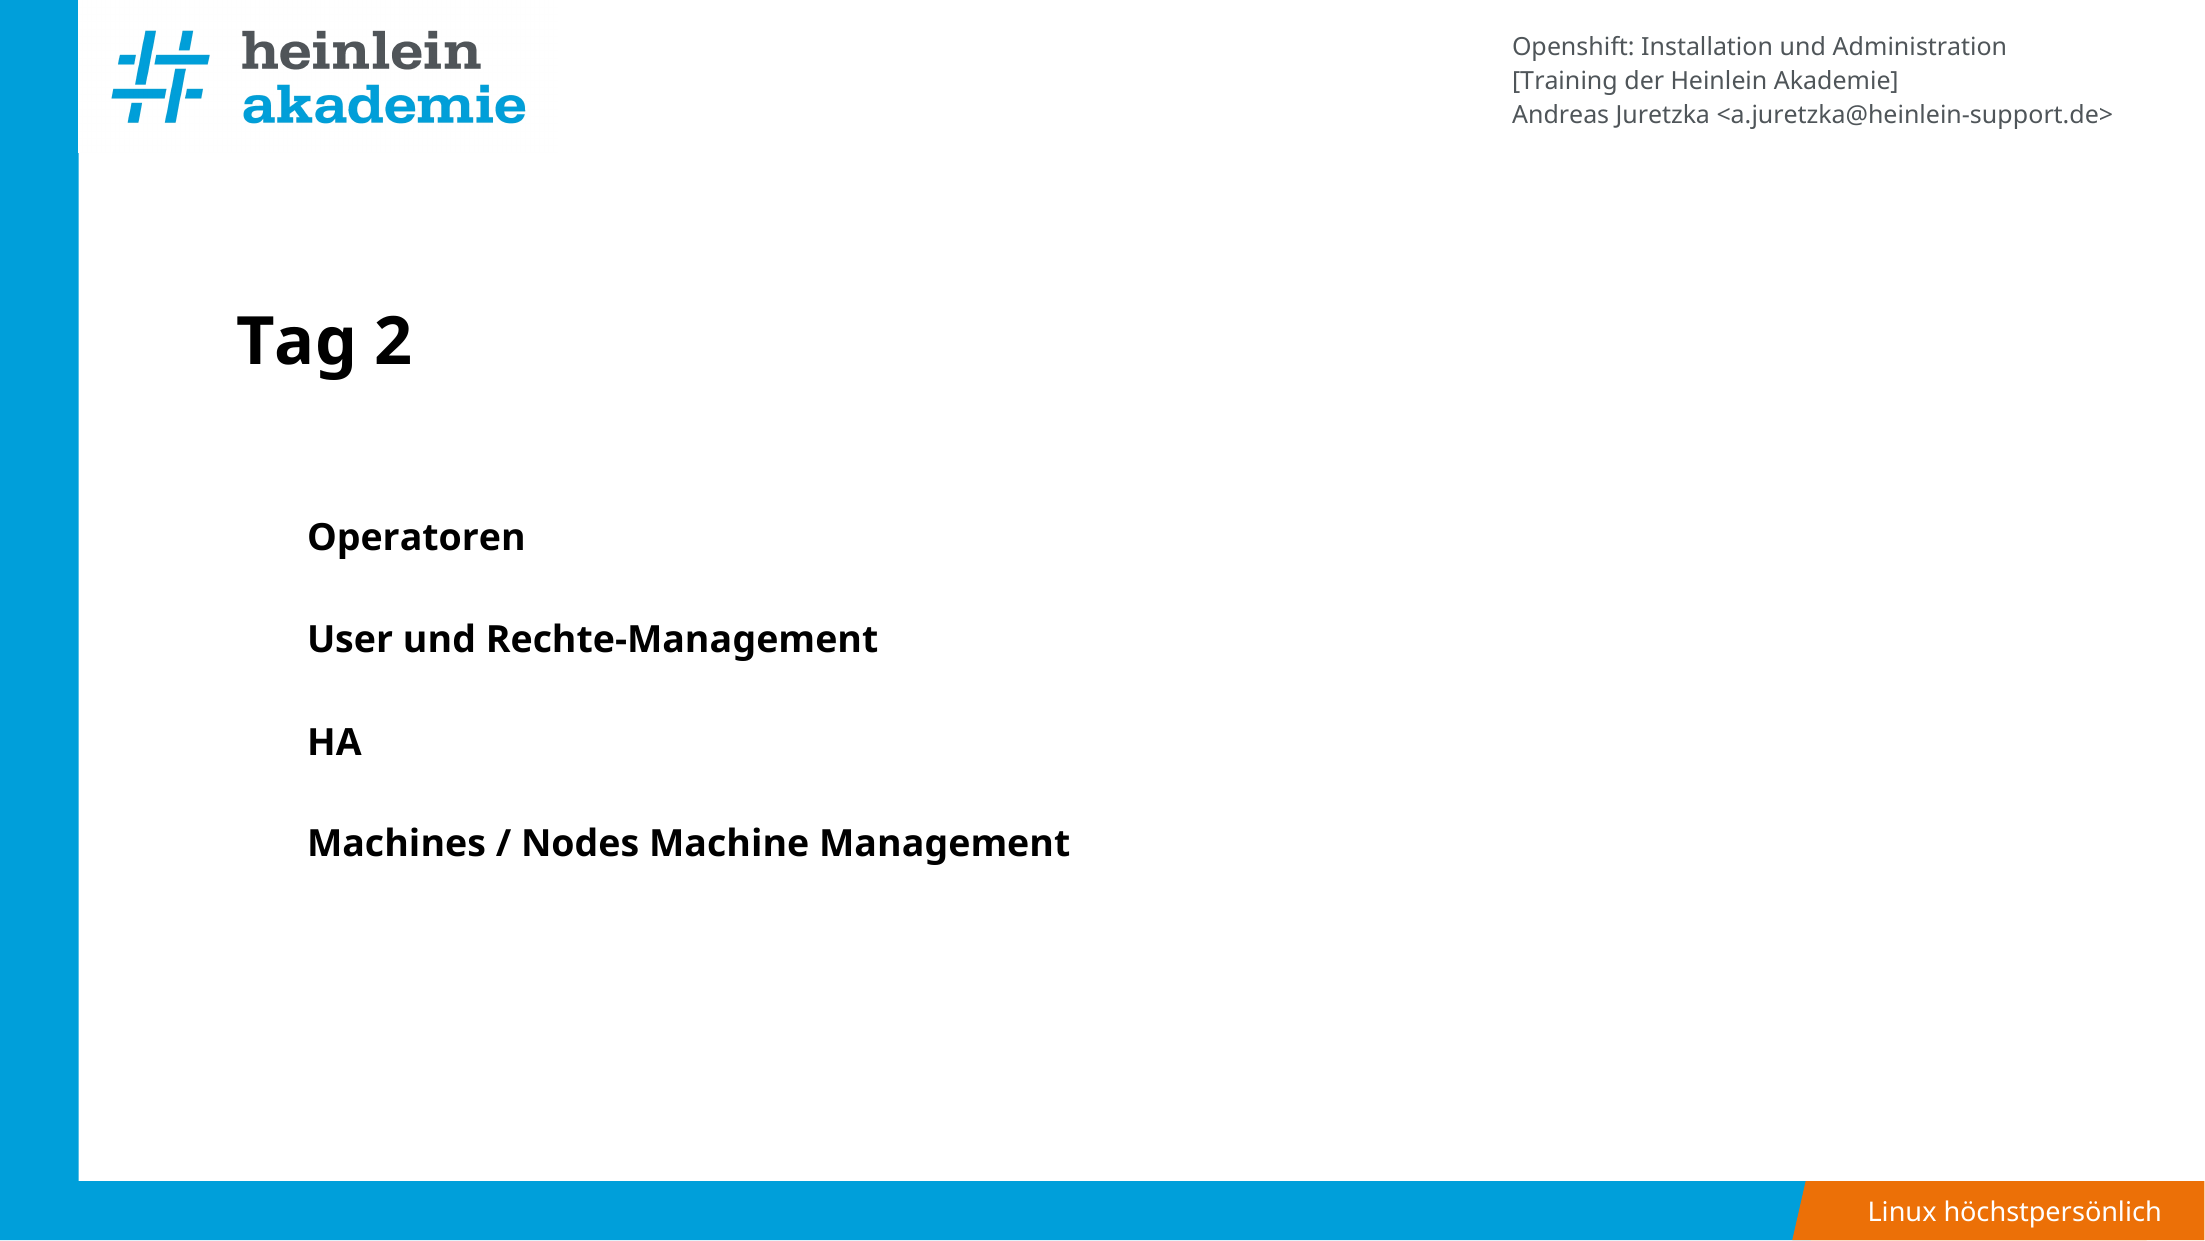

# Tag 2
Operatoren
User und Rechte-Management
HA
Machines / Nodes Machine Management